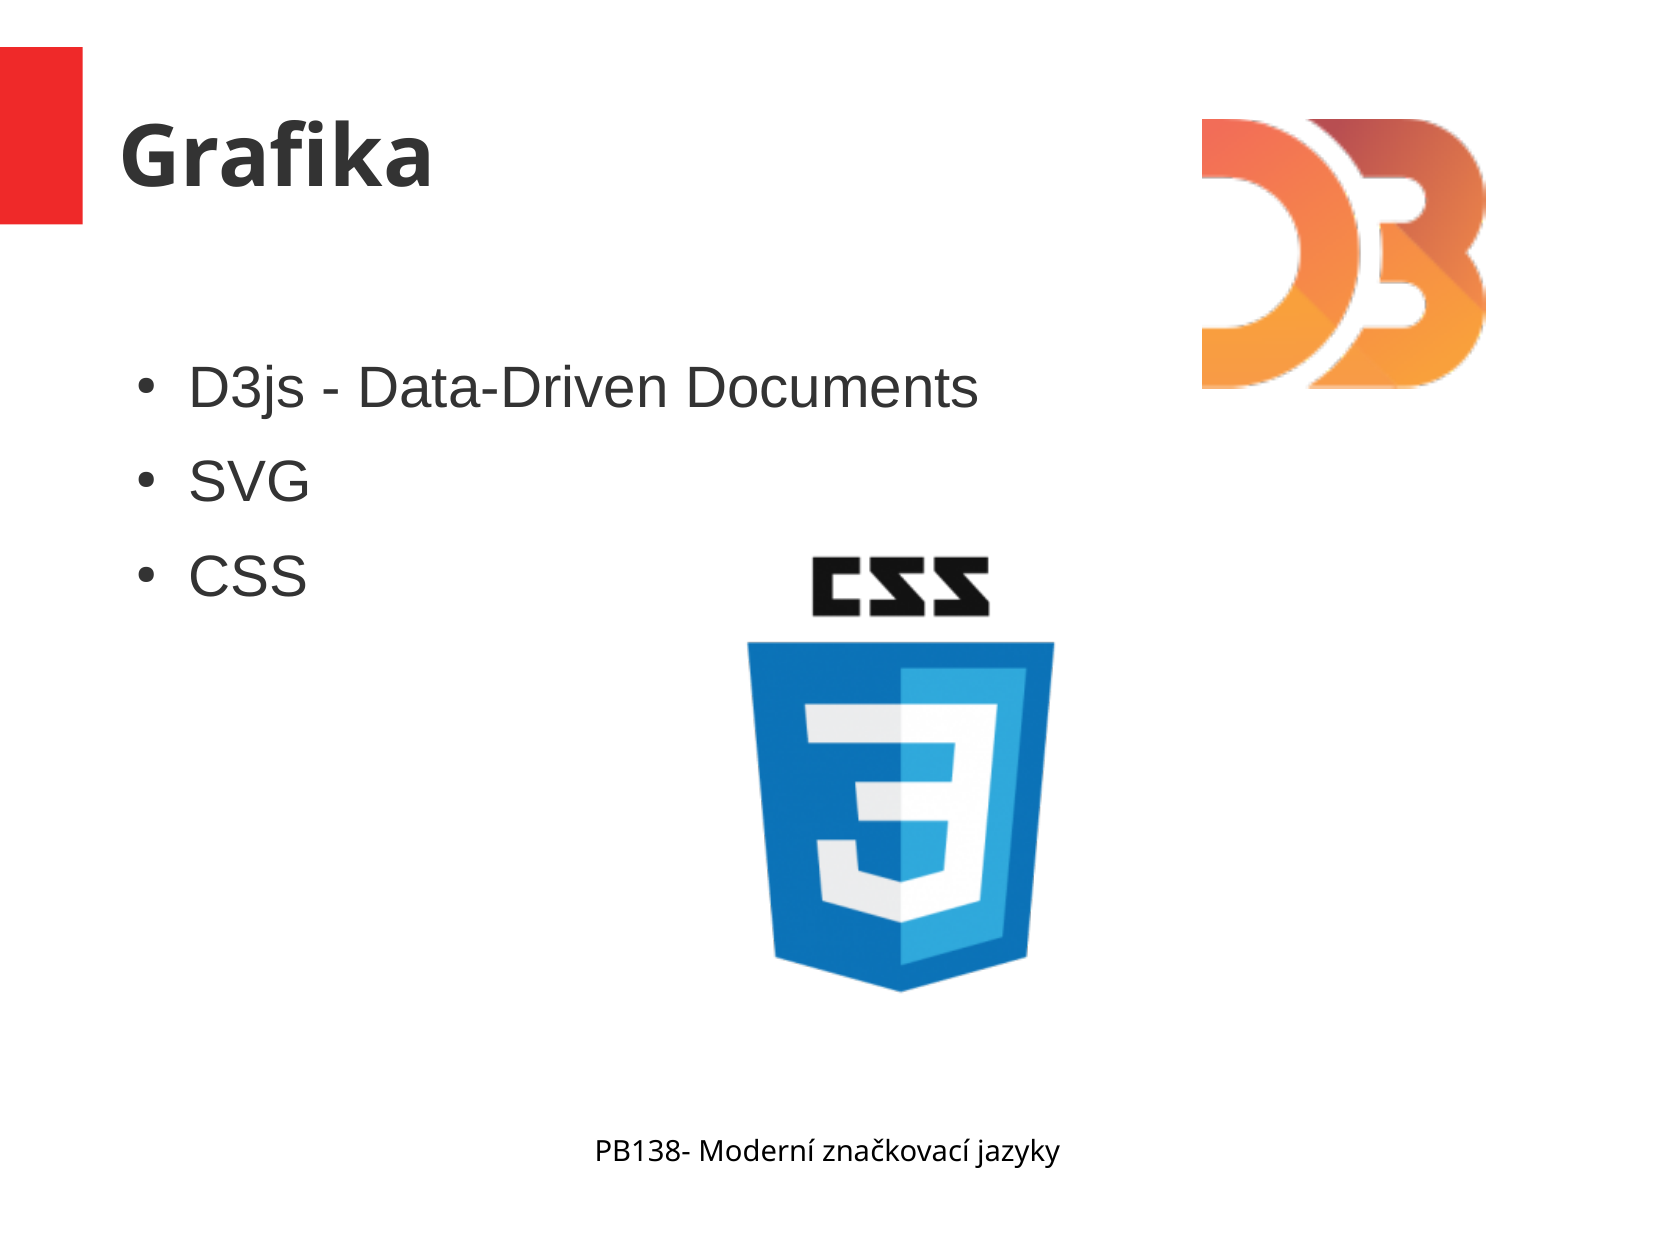

# Grafika
D3js - Data-Driven Documents
SVG
CSS
PB138- Moderní značkovací jazyky